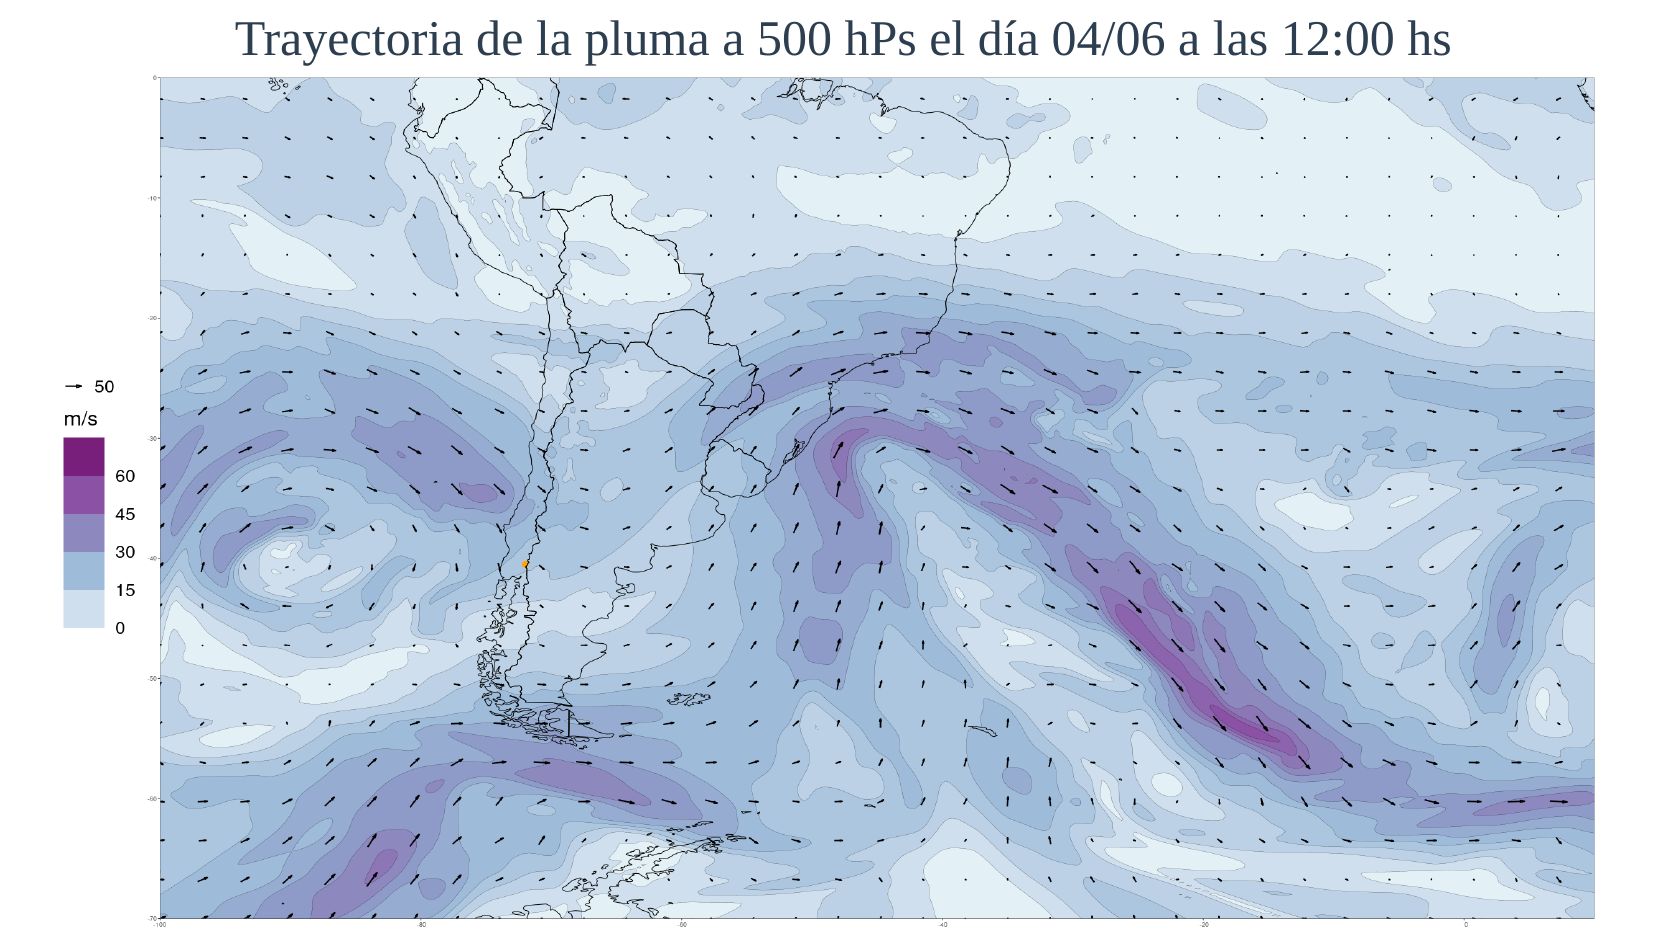

Trayectoria de la pluma a 500 hPs el día 04/06 a las 12:00 hs
20